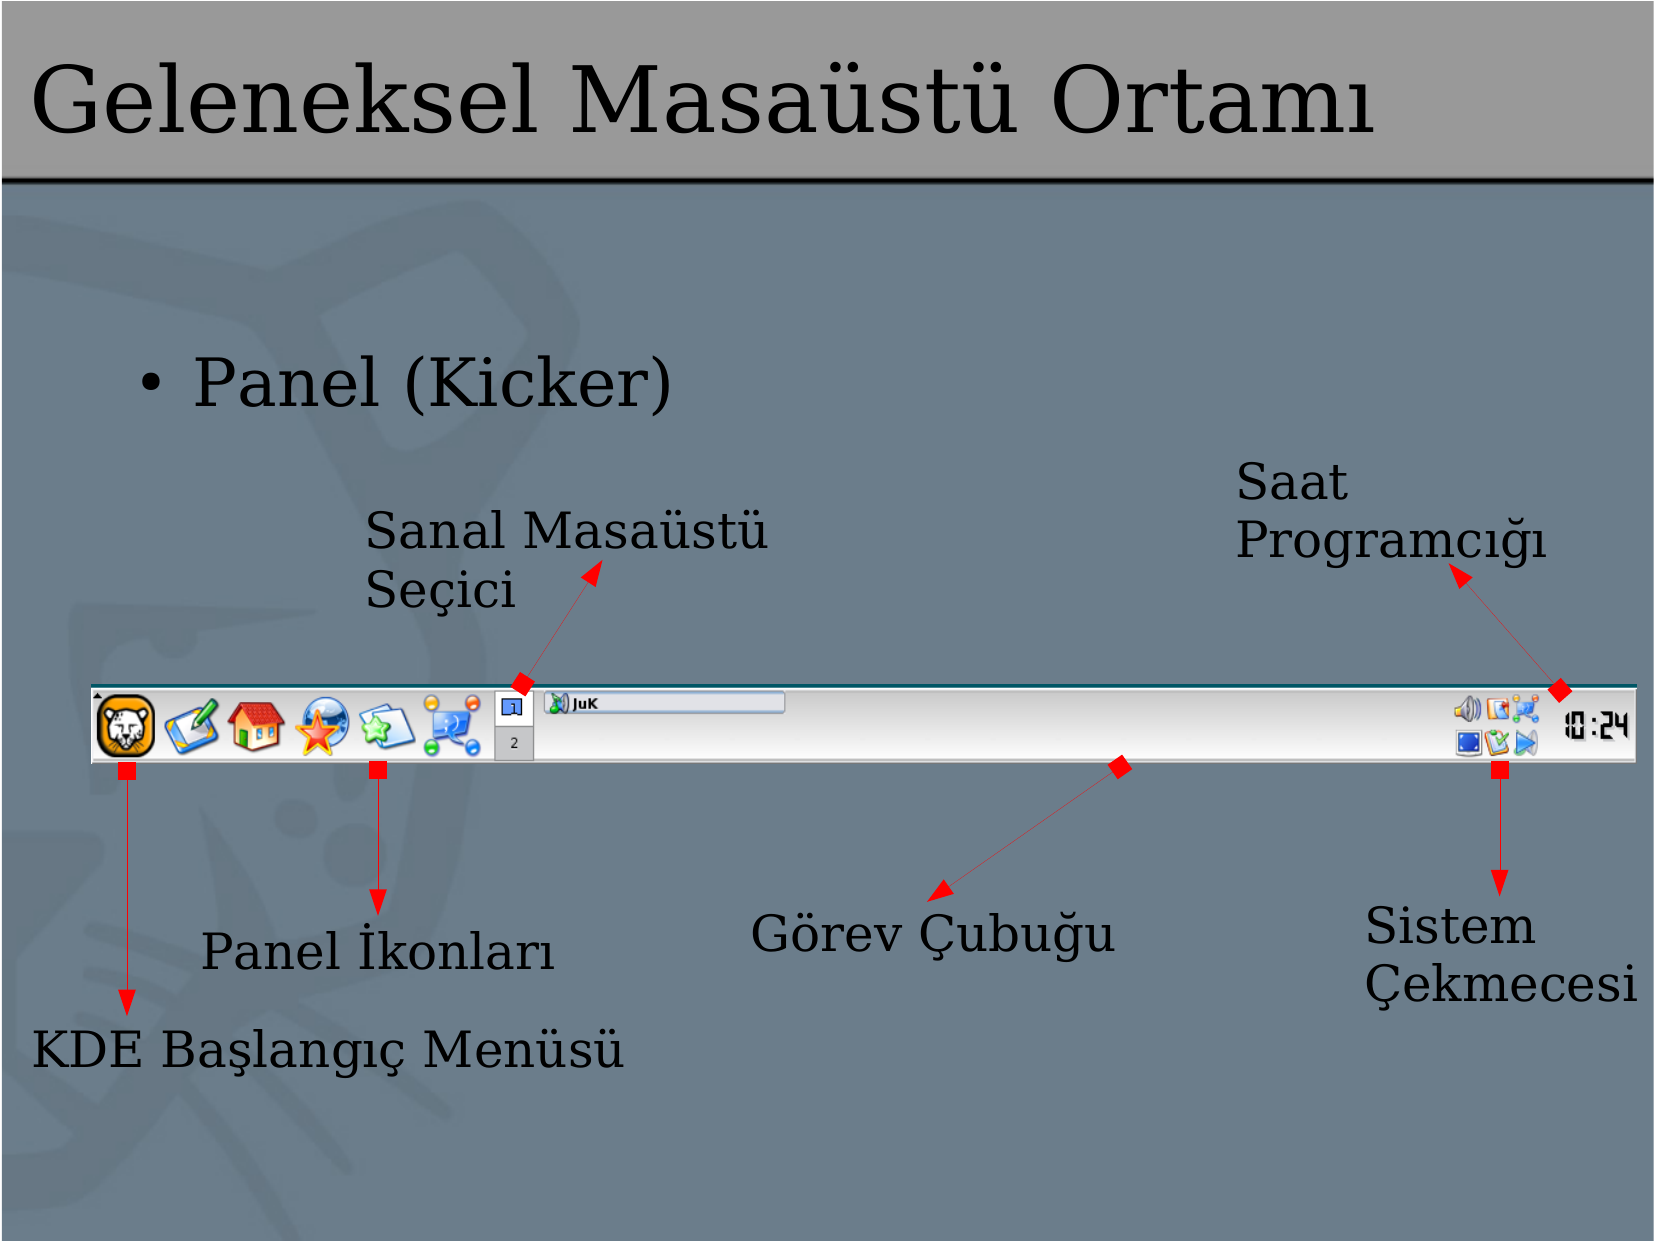

# Geleneksel Masaüstü Ortamı
Panel (Kicker)
Saat
Programcığı
Sanal Masaüstü
Seçici
Sistem
Çekmecesi
Görev Çubuğu
Panel İkonları
KDE Başlangıç Menüsü